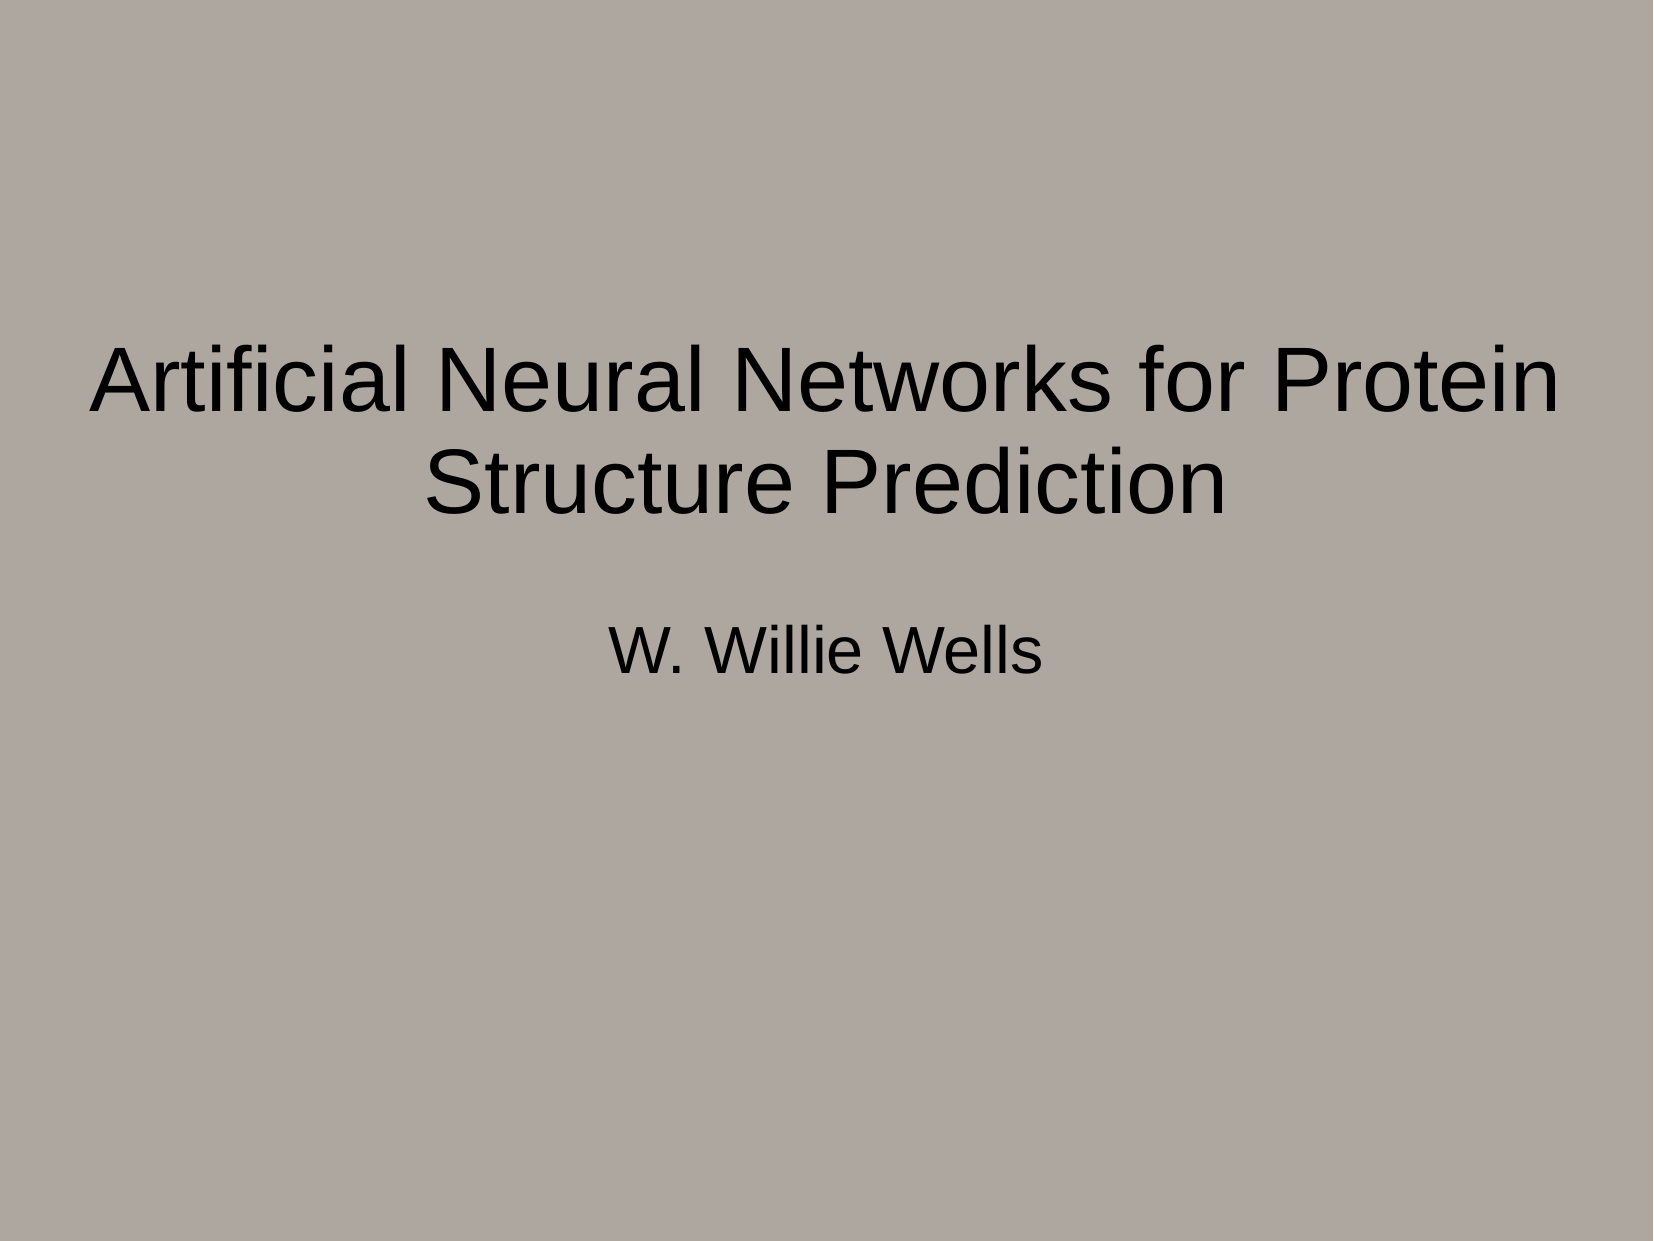

W. Willie Wells
# Artificial Neural Networks for Protein Structure Prediction